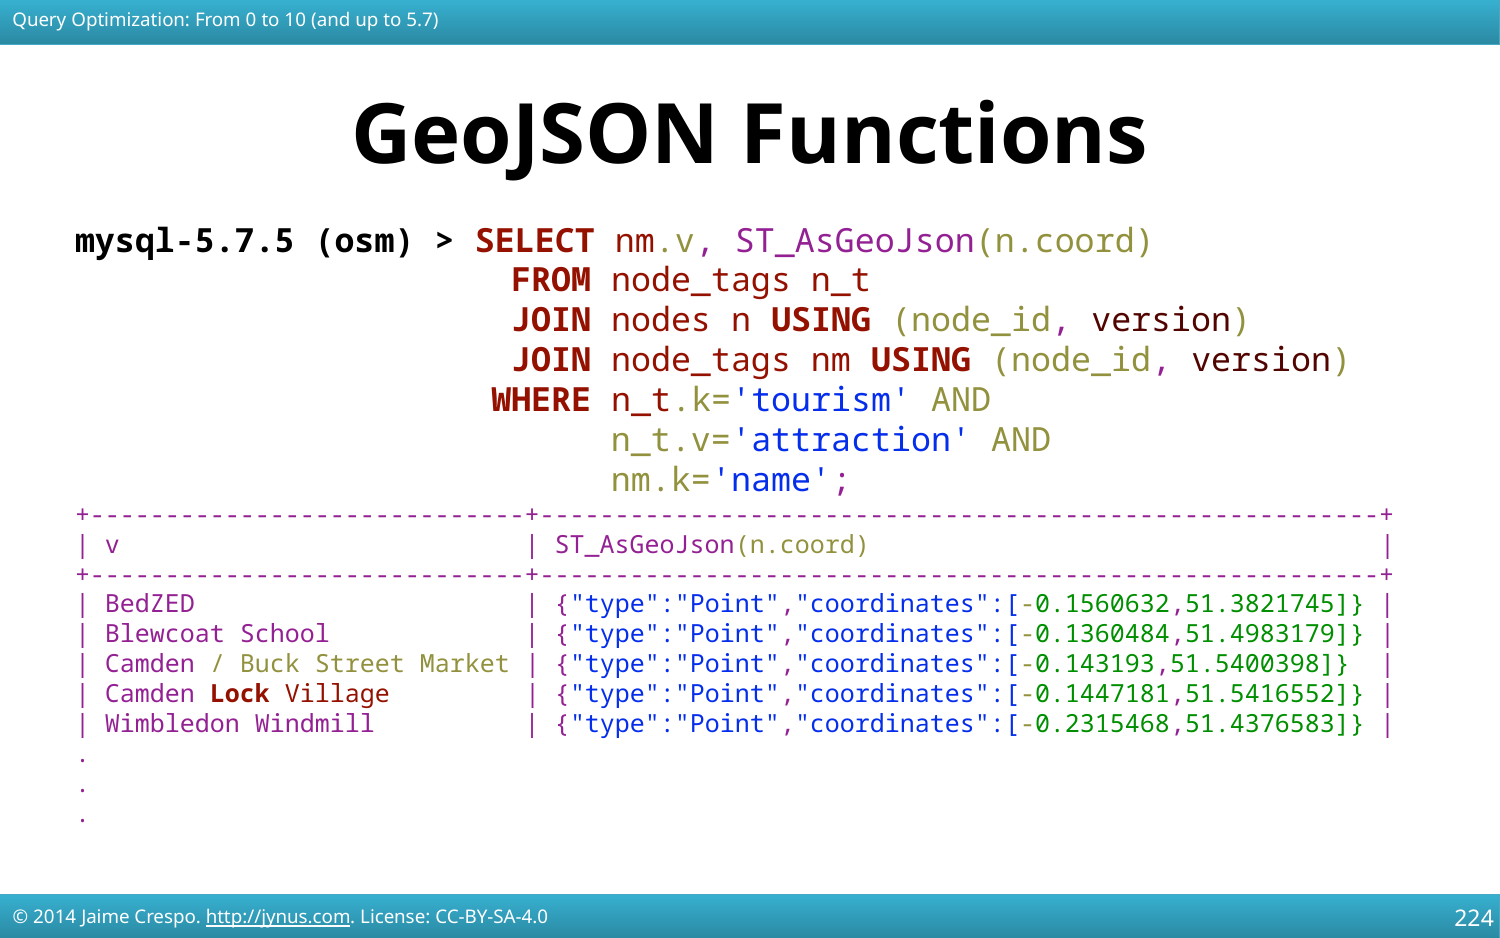

# GeoJSON Functions
mysql-5.7.5 (osm) > SELECT nm.v, ST_AsGeoJson(n.coord)
 FROM node_tags n_t
 JOIN nodes n USING (node_id, version)
 JOIN node_tags nm USING (node_id, version)
 WHERE n_t.k='tourism' AND
 n_t.v='attraction' AND
 nm.k='name';
+-----------------------------+--------------------------------------------------------+
| v | ST_AsGeoJson(n.coord) |
+-----------------------------+--------------------------------------------------------+
| BedZED | {"type":"Point","coordinates":[-0.1560632,51.3821745]} |
| Blewcoat School | {"type":"Point","coordinates":[-0.1360484,51.4983179]} |
| Camden / Buck Street Market | {"type":"Point","coordinates":[-0.143193,51.5400398]} |
| Camden Lock Village | {"type":"Point","coordinates":[-0.1447181,51.5416552]} |
| Wimbledon Windmill | {"type":"Point","coordinates":[-0.2315468,51.4376583]} |
.
.
.